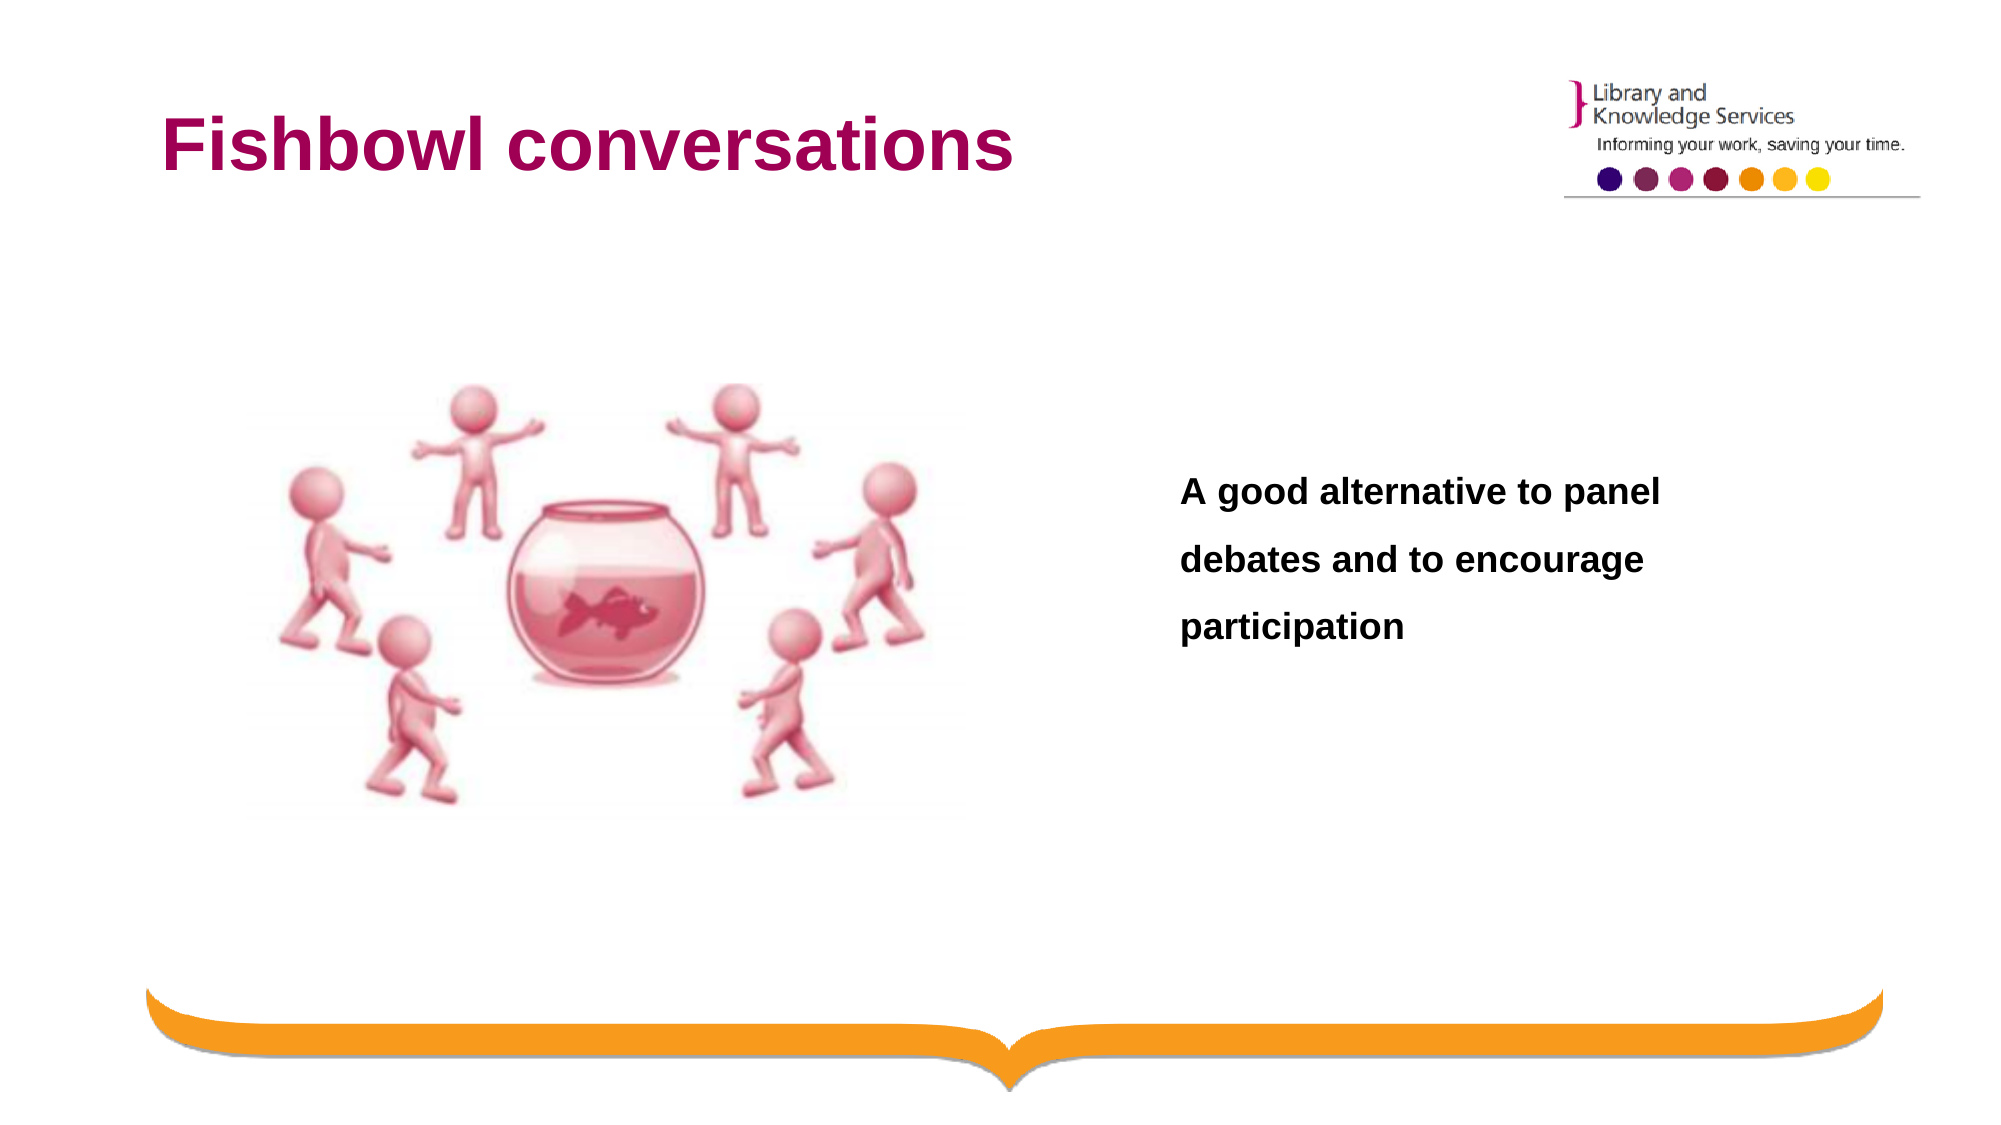

# Fishbowl conversations
A good alternative to panel debates and to encourage participation